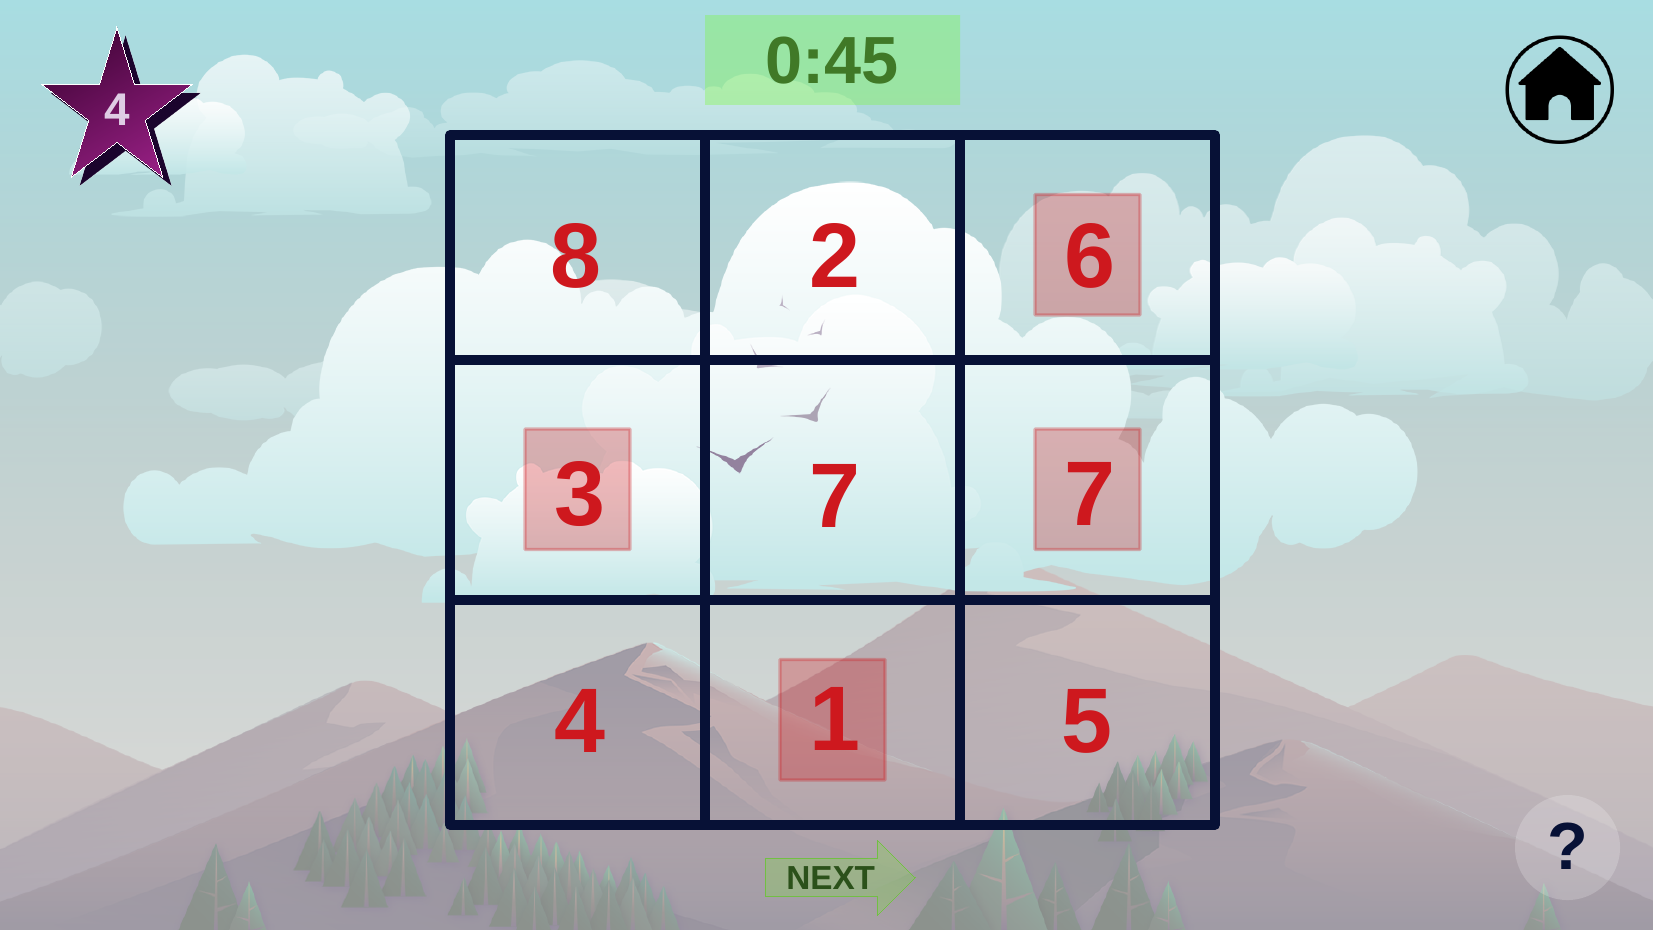

0:45
4
 8
2
6
3
7
7
1
4
5
?
NEXT